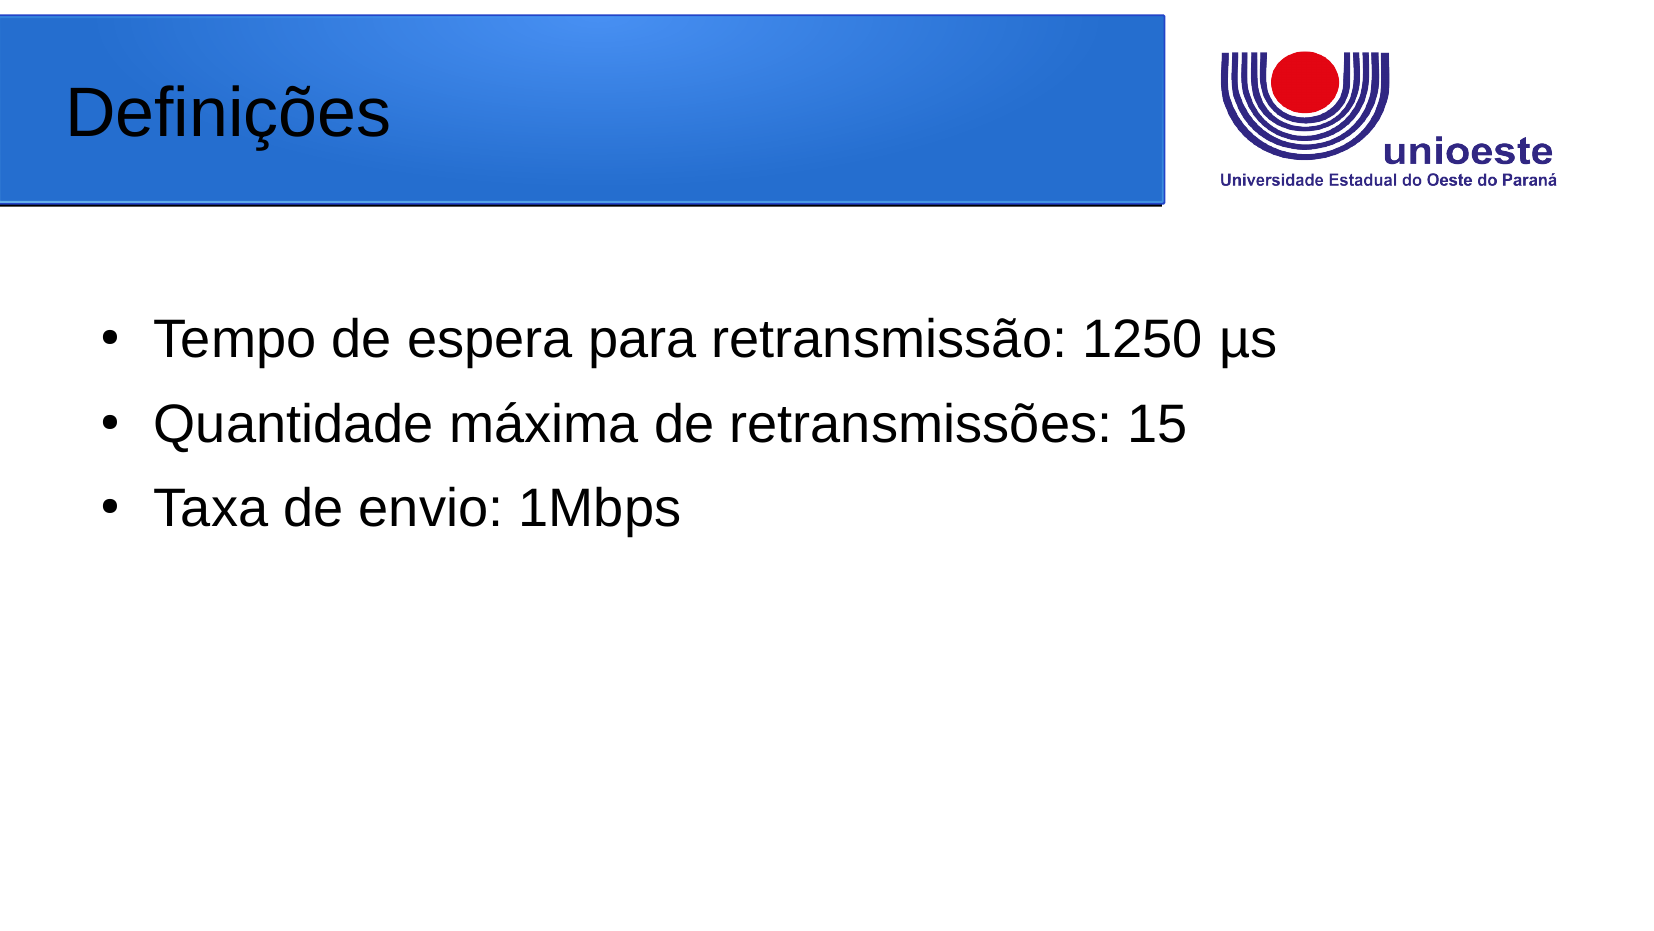

# Definições
Tempo de espera para retransmissão: 1250 µs
Quantidade máxima de retransmissões: 15
Taxa de envio: 1Mbps